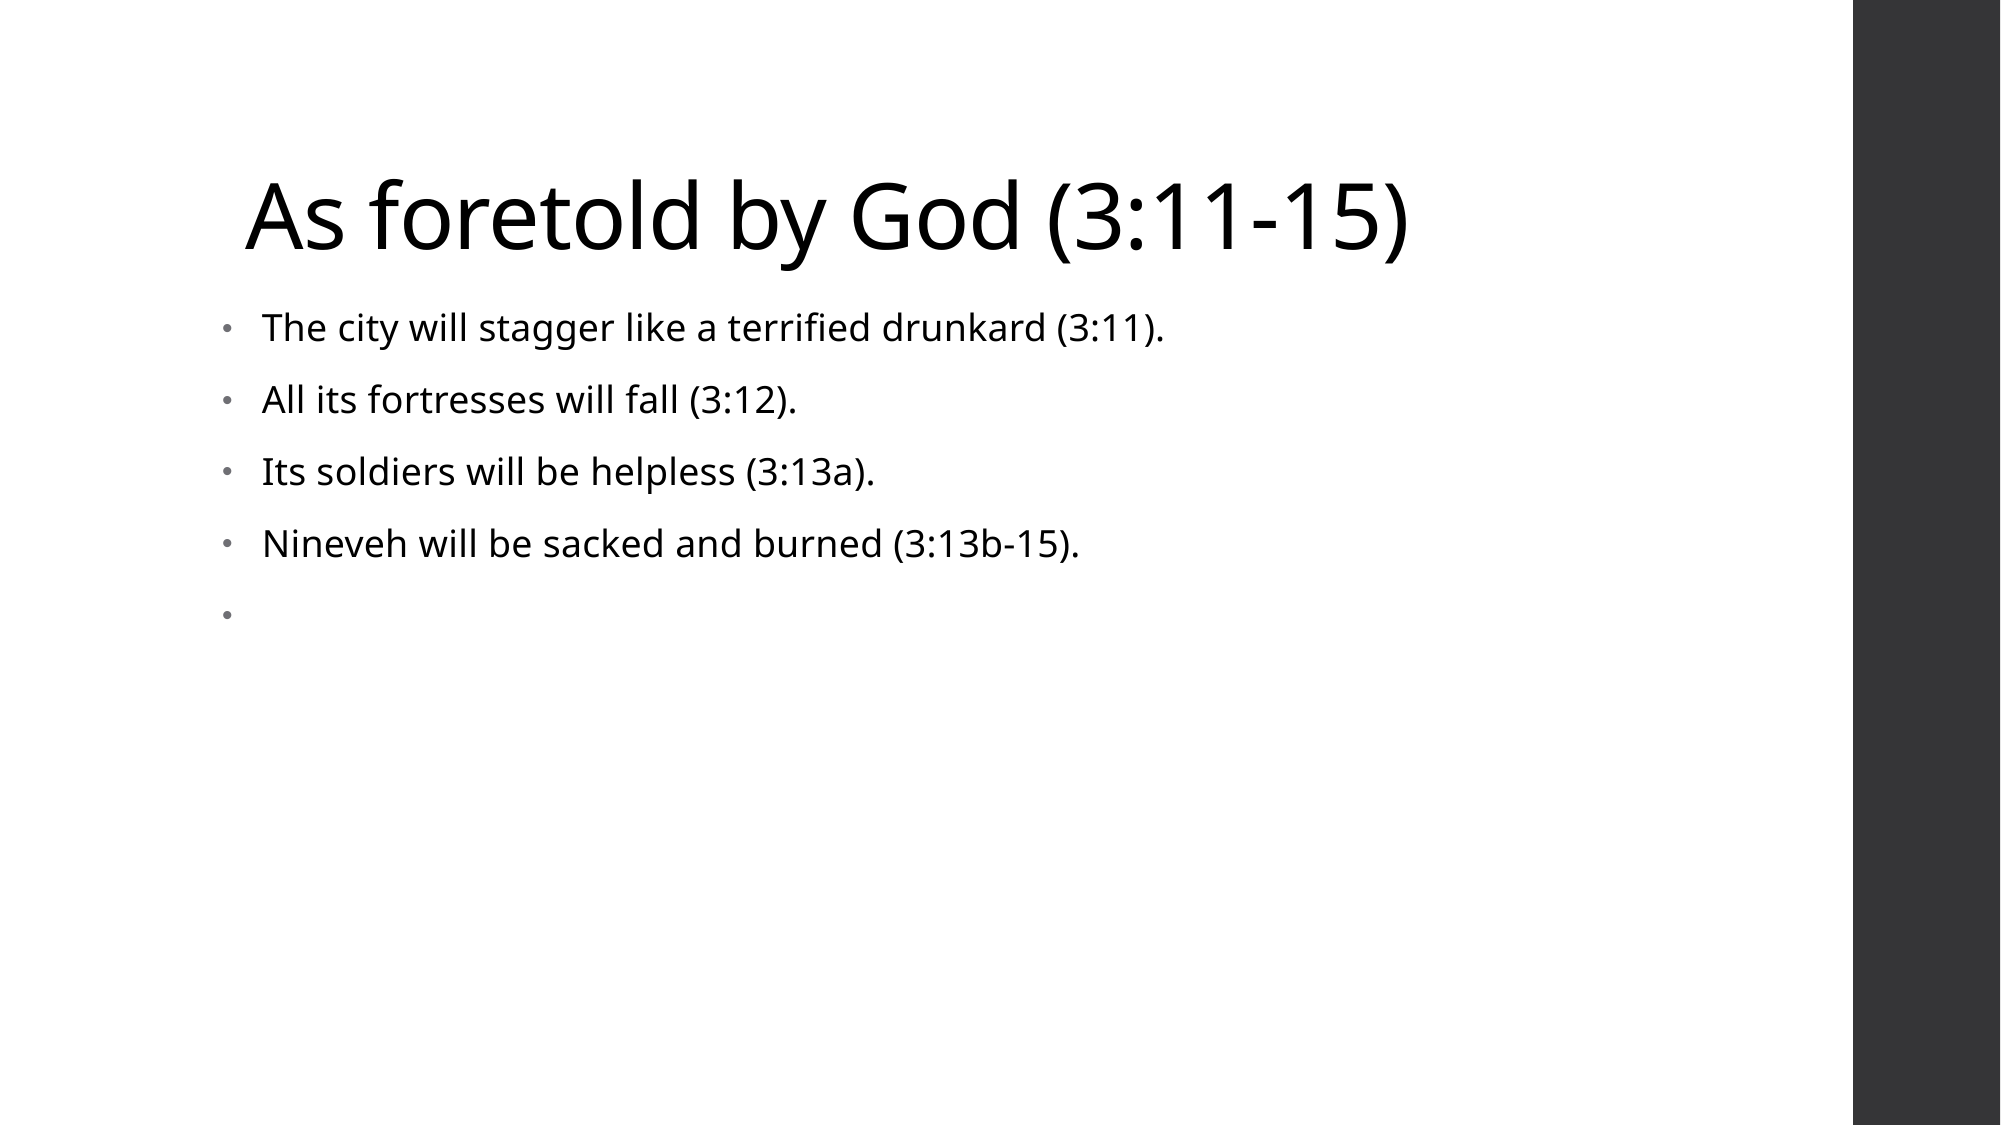

# As foretold by God (3:11-15)
 The city will stagger like a terrified drunkard (3:11).
 All its fortresses will fall (3:12).
 Its soldiers will be helpless (3:13a).
 Nineveh will be sacked and burned (3:13b-15).